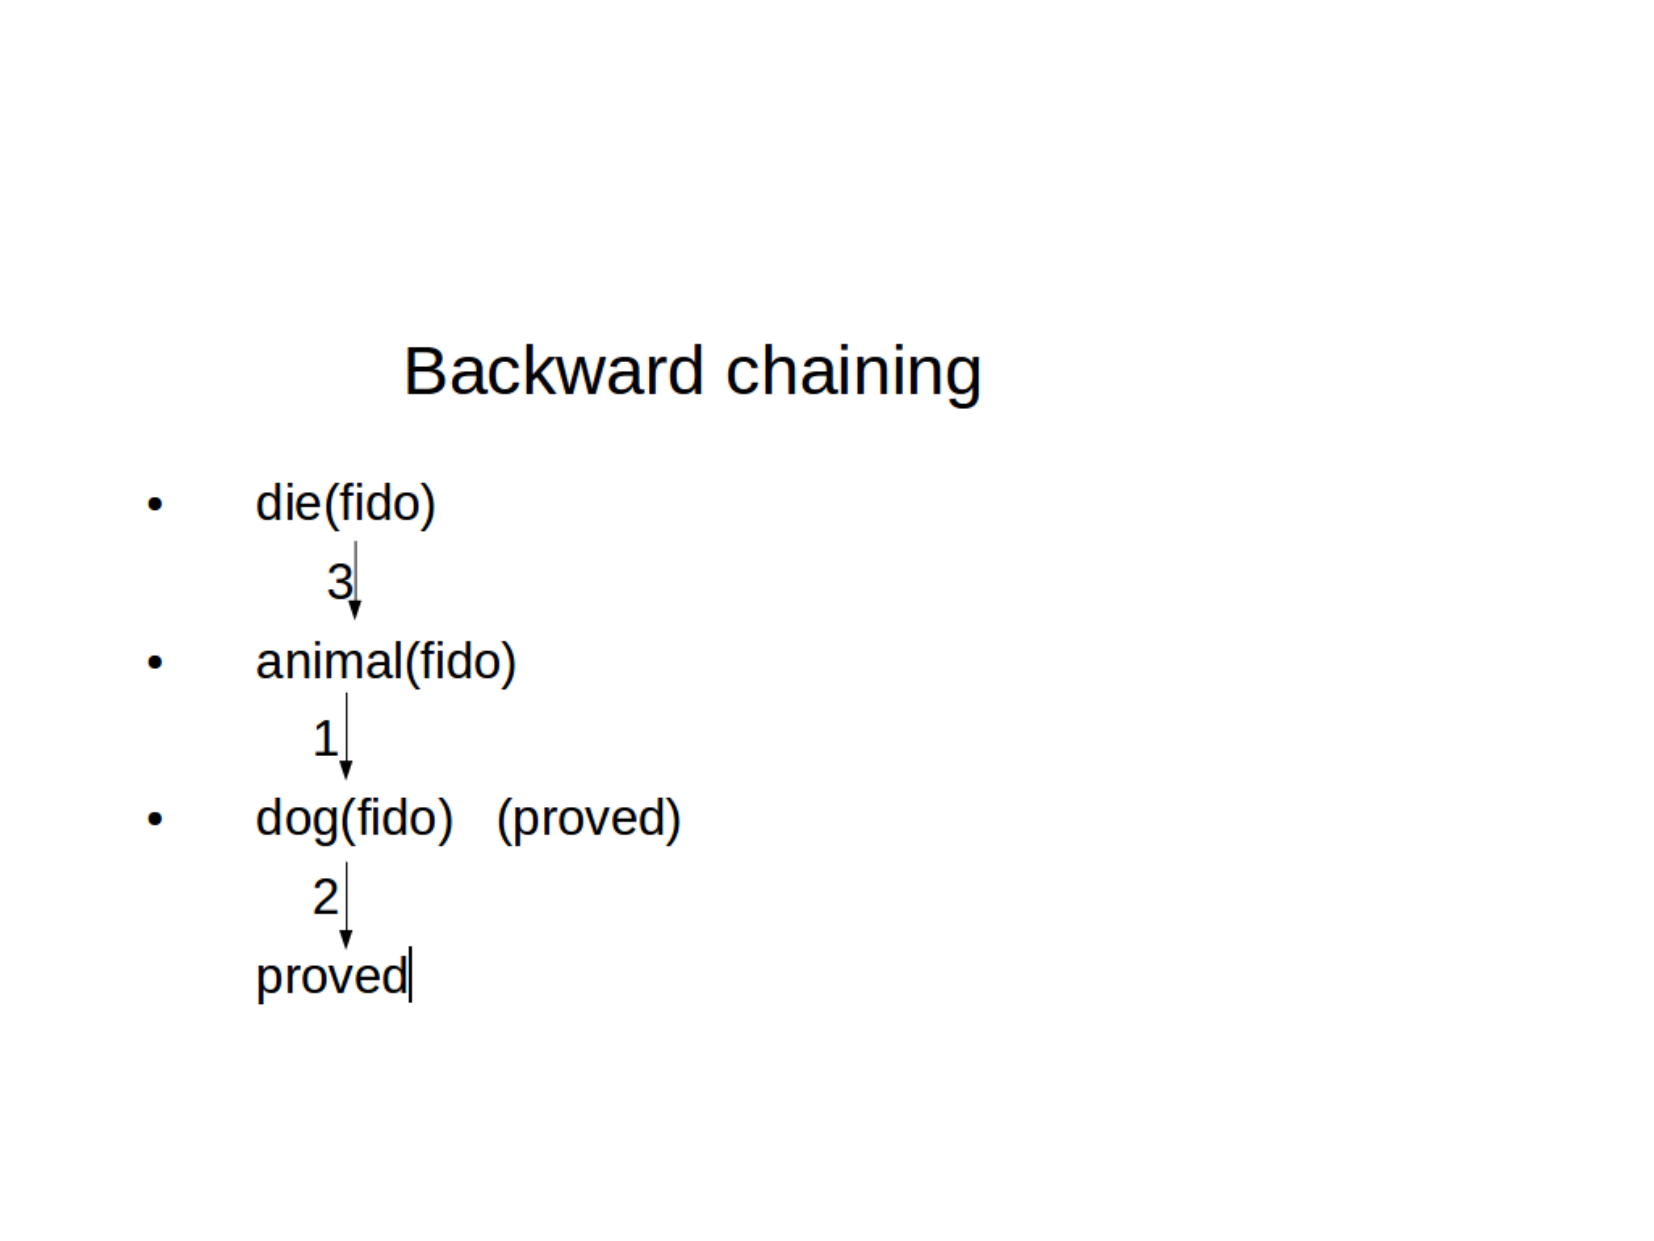

#
 die(fido)
 3
 animal(fido)
 1
 dog(fido) (proved)
 2
 proved